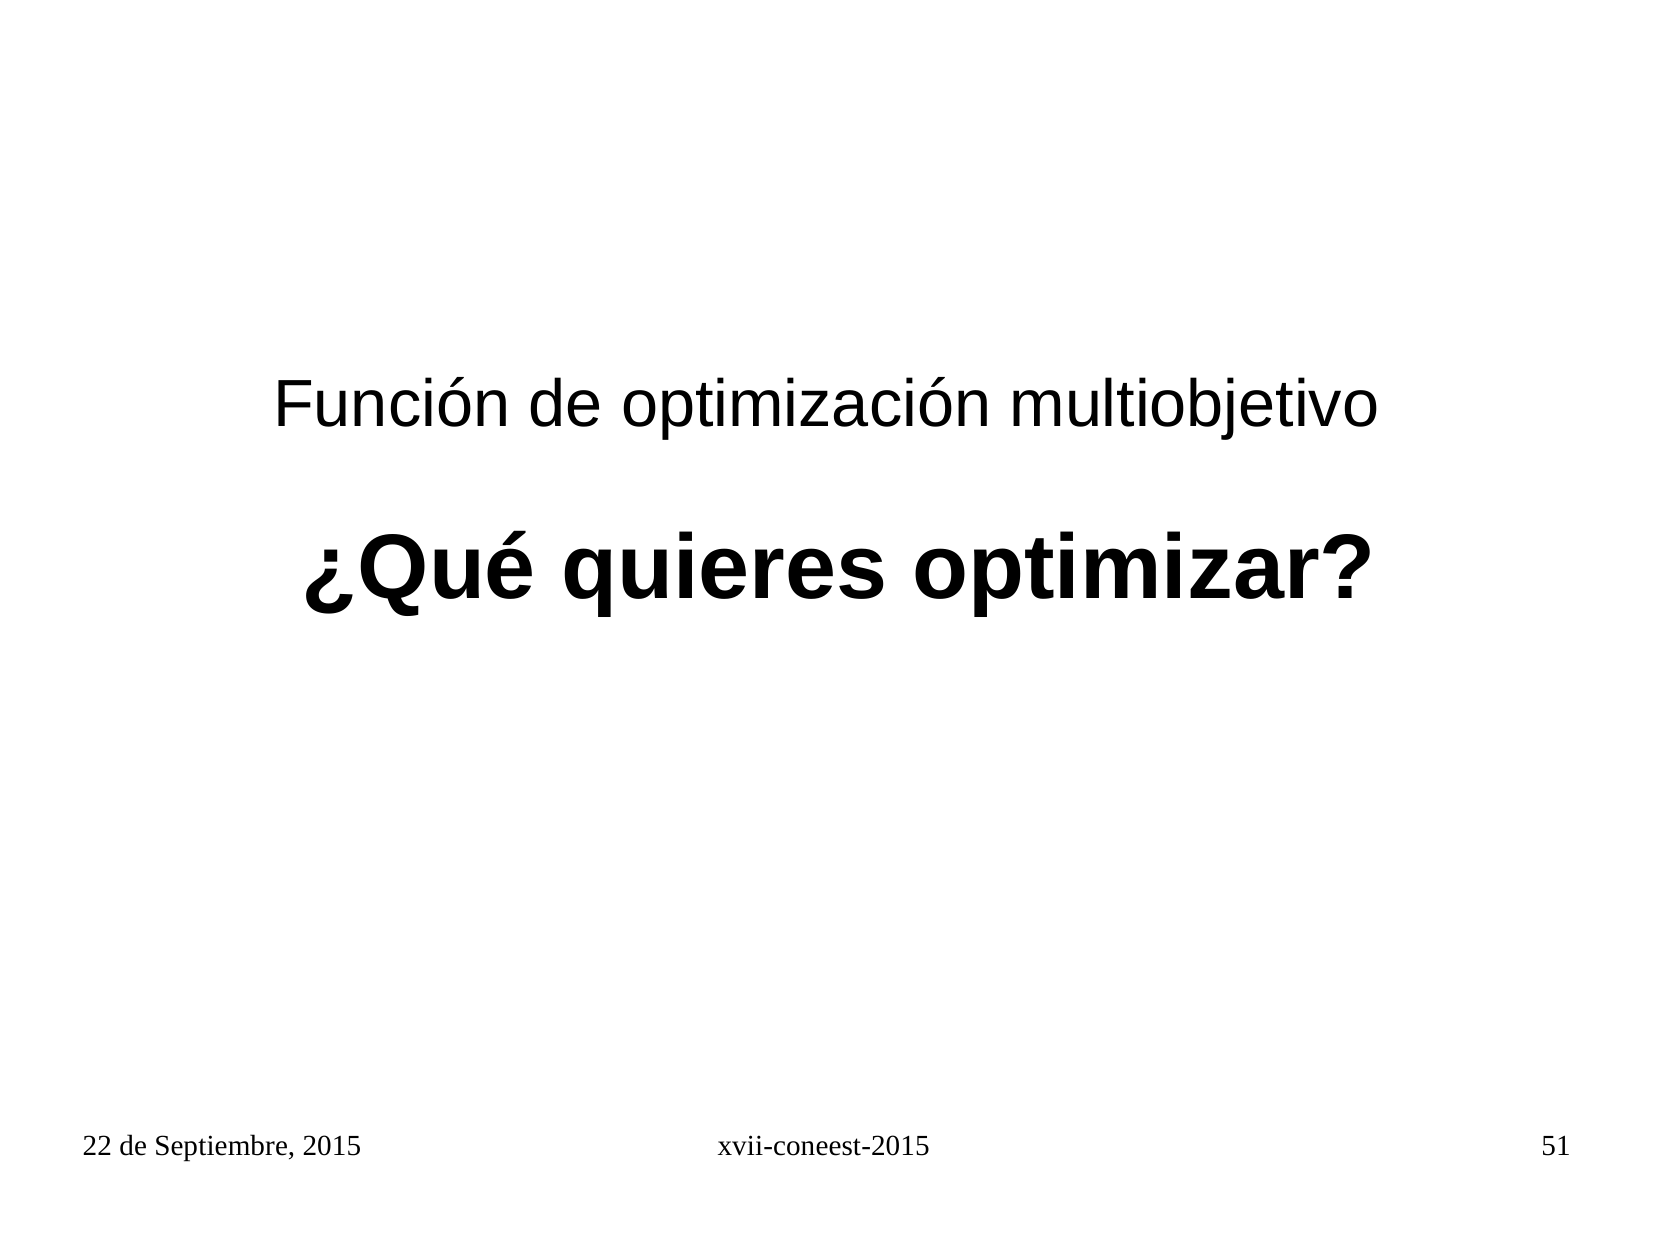

# Función de optimización multiobjetivo
 ¿Qué quieres optimizar?
22 de Septiembre, 2015
xvii-coneest-2015
51